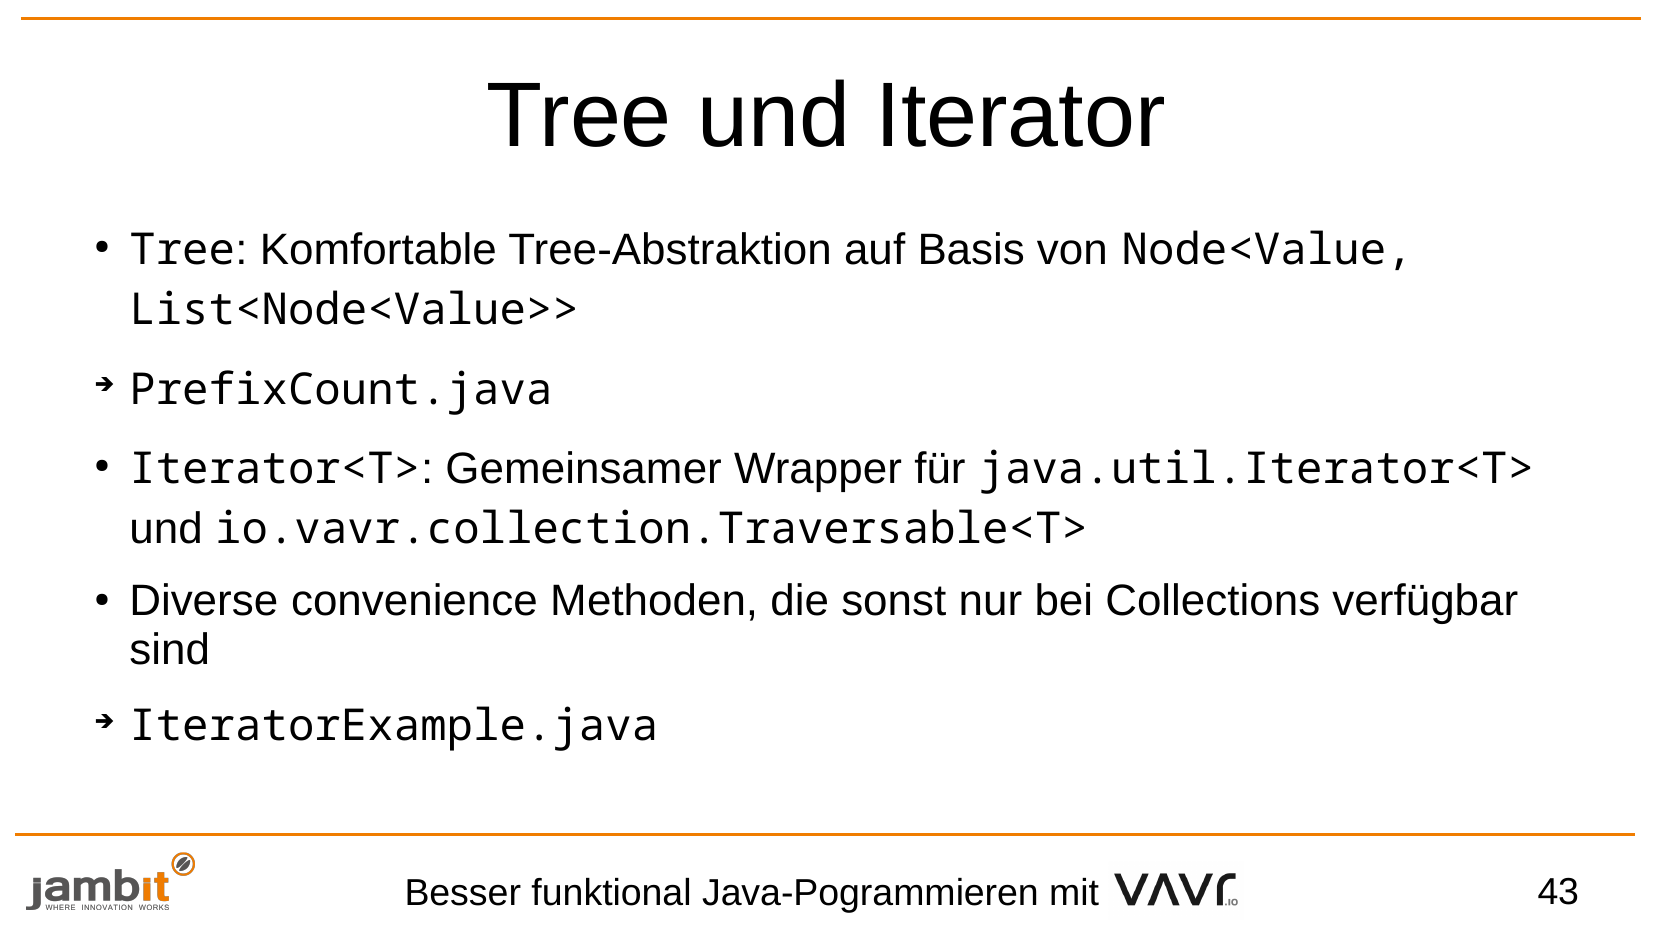

# Tree und Iterator
Tree: Komfortable Tree-Abstraktion auf Basis von Node<Value, List<Node<Value>>
PrefixCount.java
Iterator<T>: Gemeinsamer Wrapper für java.util.Iterator<T> und io.vavr.collection.Traversable<T>
Diverse convenience Methoden, die sonst nur bei Collections verfügbar sind
IteratorExample.java